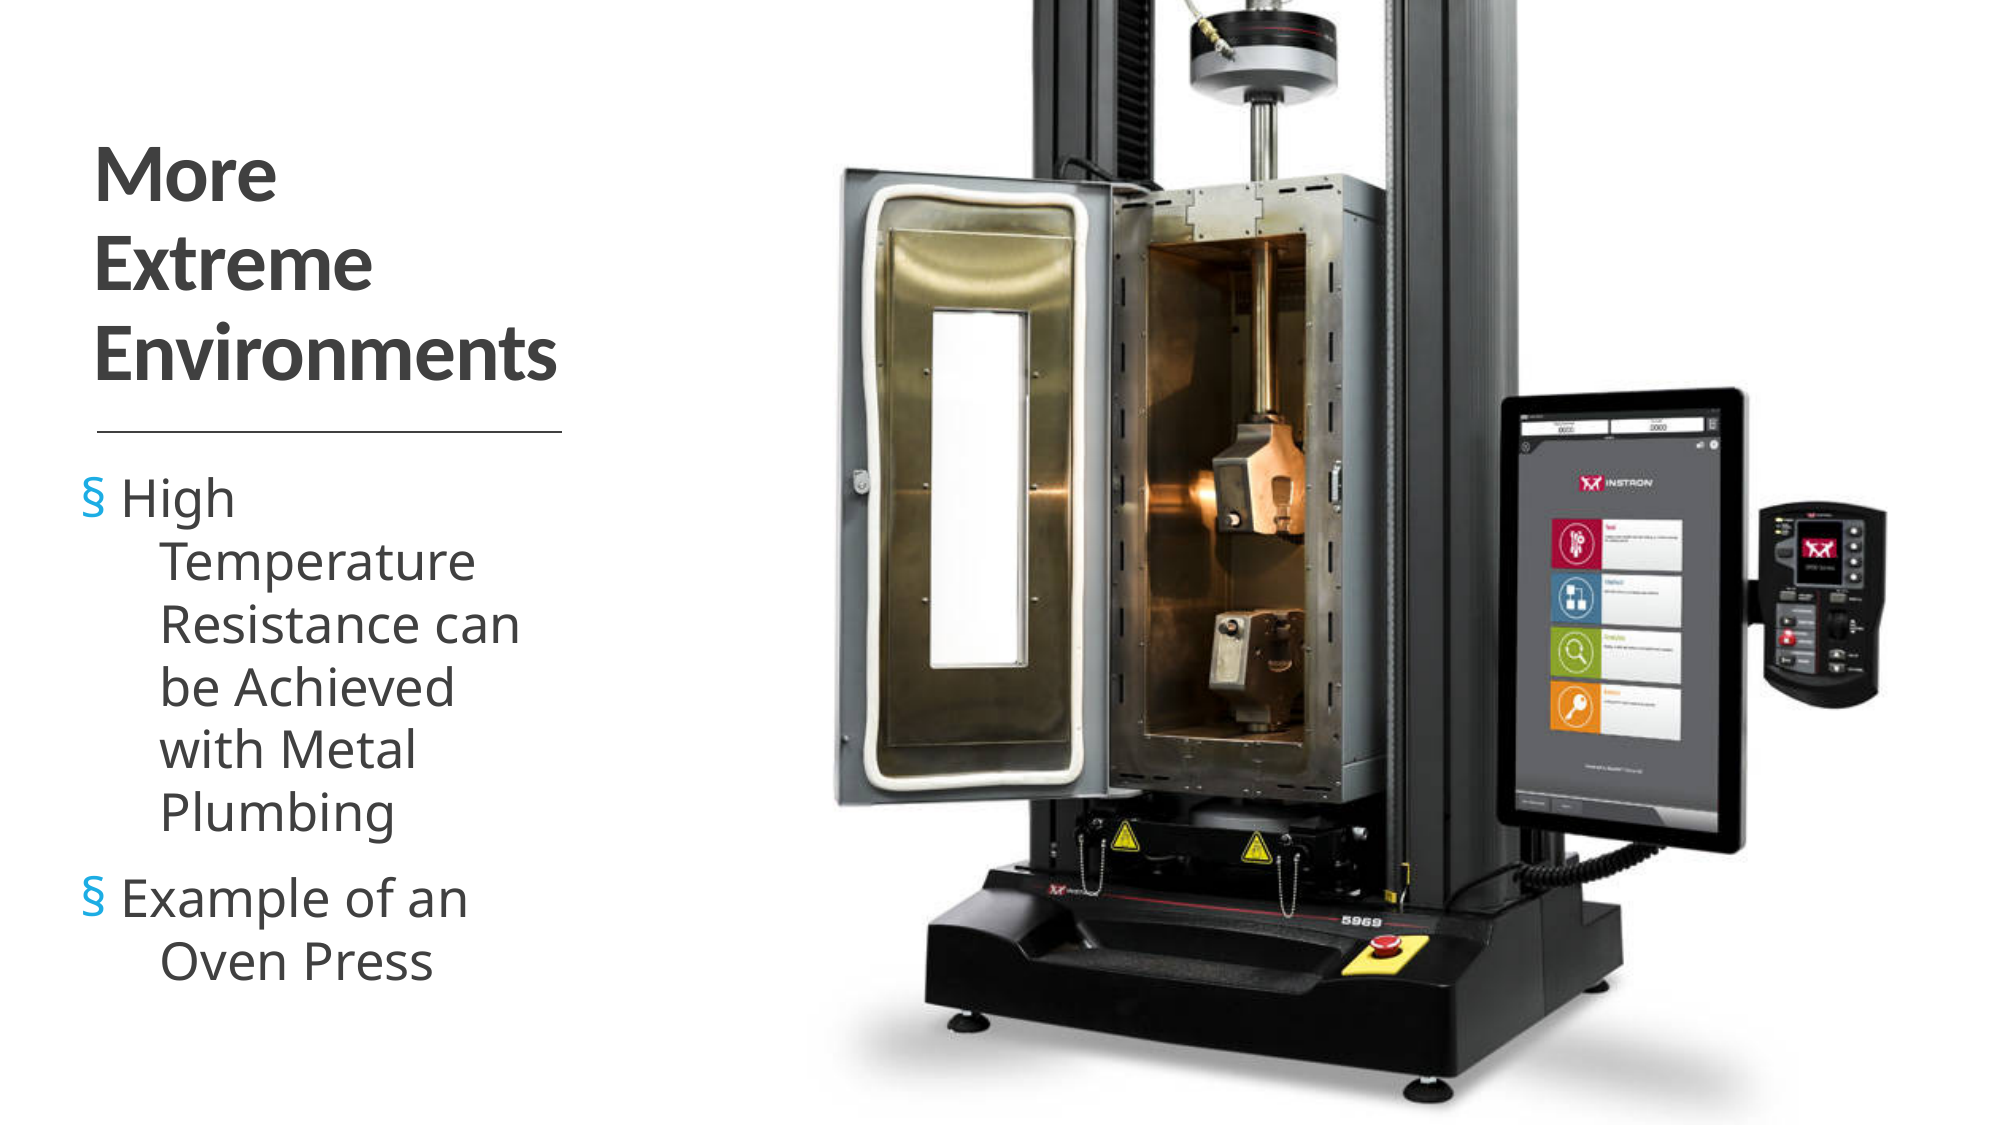

# More Extreme Environments
High Temperature Resistance can be Achieved with Metal Plumbing
Example of an Oven Press